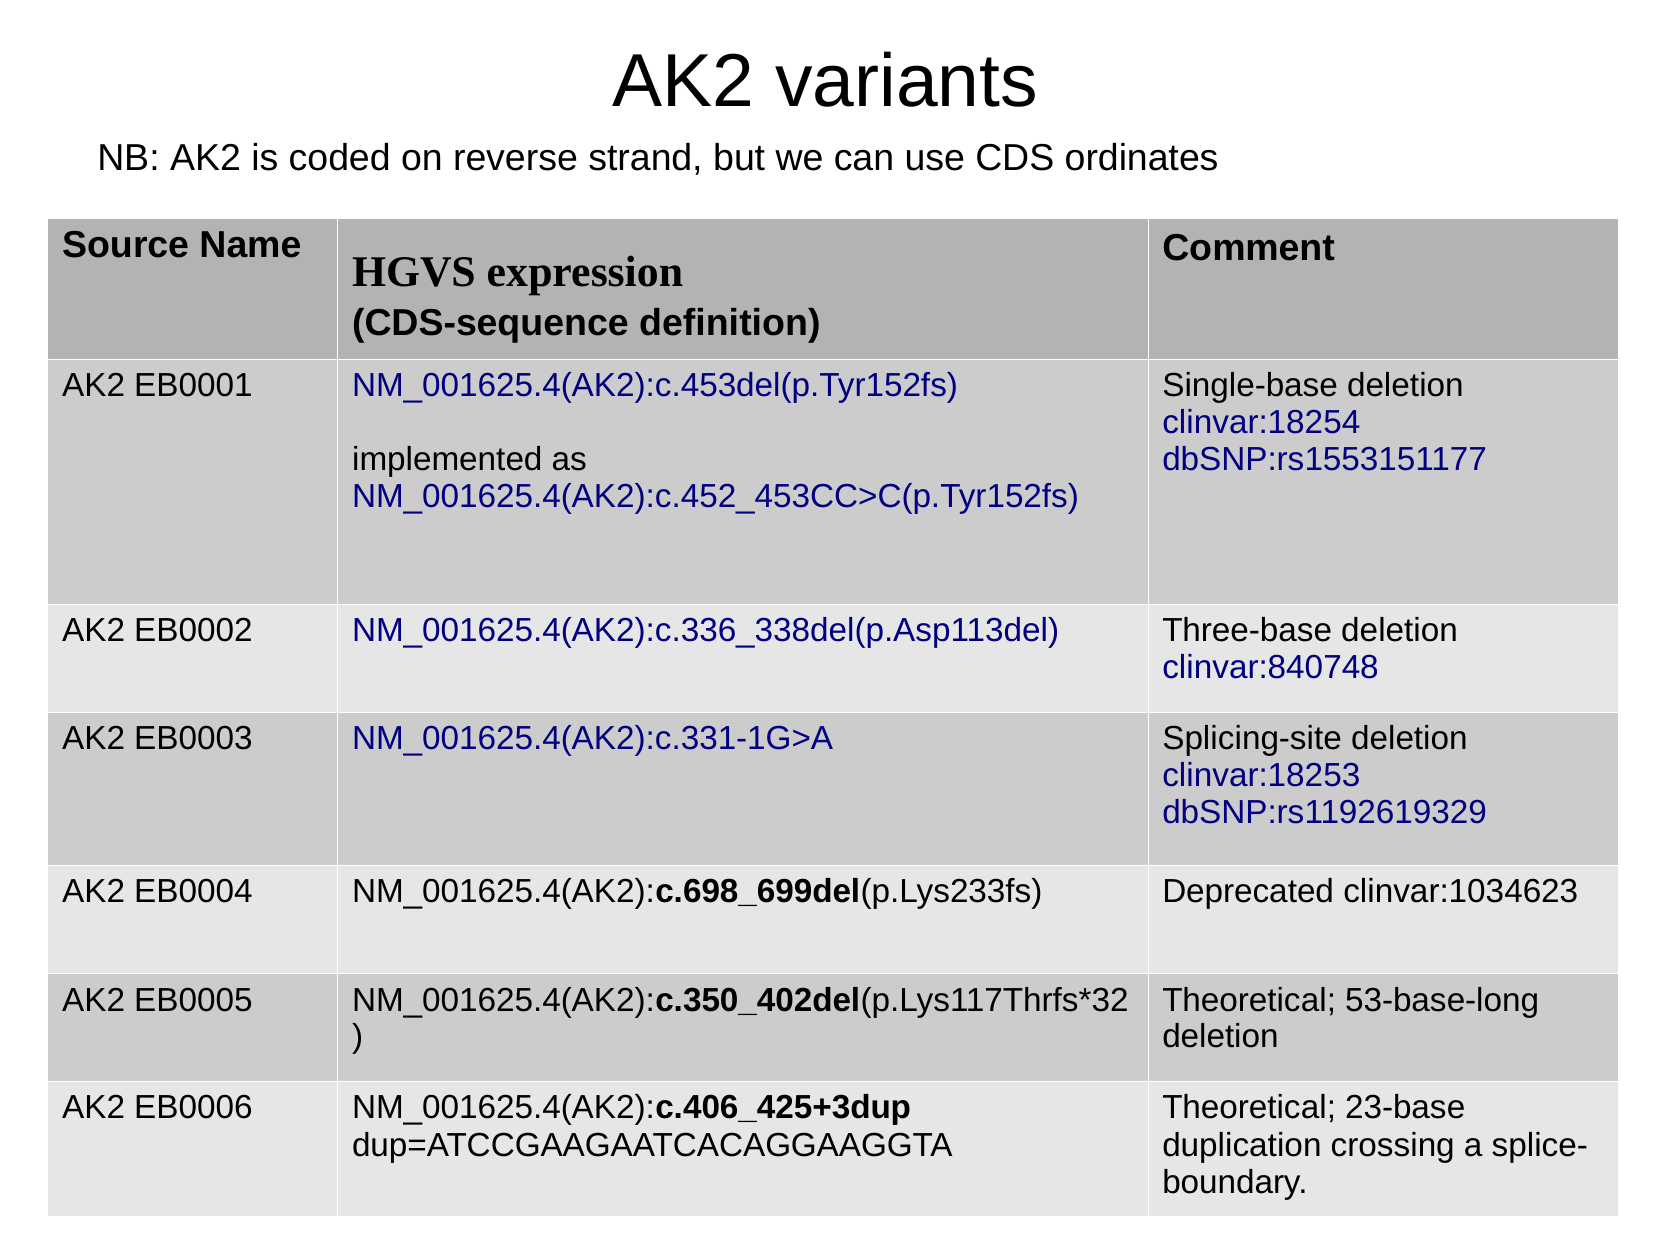

# AK2 variants
NB: AK2 is coded on reverse strand, but we can use CDS ordinates
| Source Name | HGVS expression (CDS-sequence definition) | Comment |
| --- | --- | --- |
| AK2 EB0001 | NM\_001625.4(AK2):c.453del(p.Tyr152fs) implemented as NM\_001625.4(AK2):c.452\_453CC>C(p.Tyr152fs) | Single-base deletion clinvar:18254 dbSNP:rs1553151177 |
| AK2 EB0002 | NM\_001625.4(AK2):c.336\_338del(p.Asp113del) | Three-base deletion clinvar:840748 |
| AK2 EB0003 | NM\_001625.4(AK2):c.331-1G>A | Splicing-site deletion clinvar:18253 dbSNP:rs1192619329 |
| AK2 EB0004 | NM\_001625.4(AK2):c.698\_699del(p.Lys233fs) | Deprecated clinvar:1034623 |
| AK2 EB0005 | NM\_001625.4(AK2):c.350\_402del(p.Lys117Thrfs\*32) | Theoretical; 53-base-long deletion |
| AK2 EB0006 | NM\_001625.4(AK2):c.406\_425+3dup dup=ATCCGAAGAATCACAGGAAGGTA | Theoretical; 23-base duplication crossing a splice-boundary. |